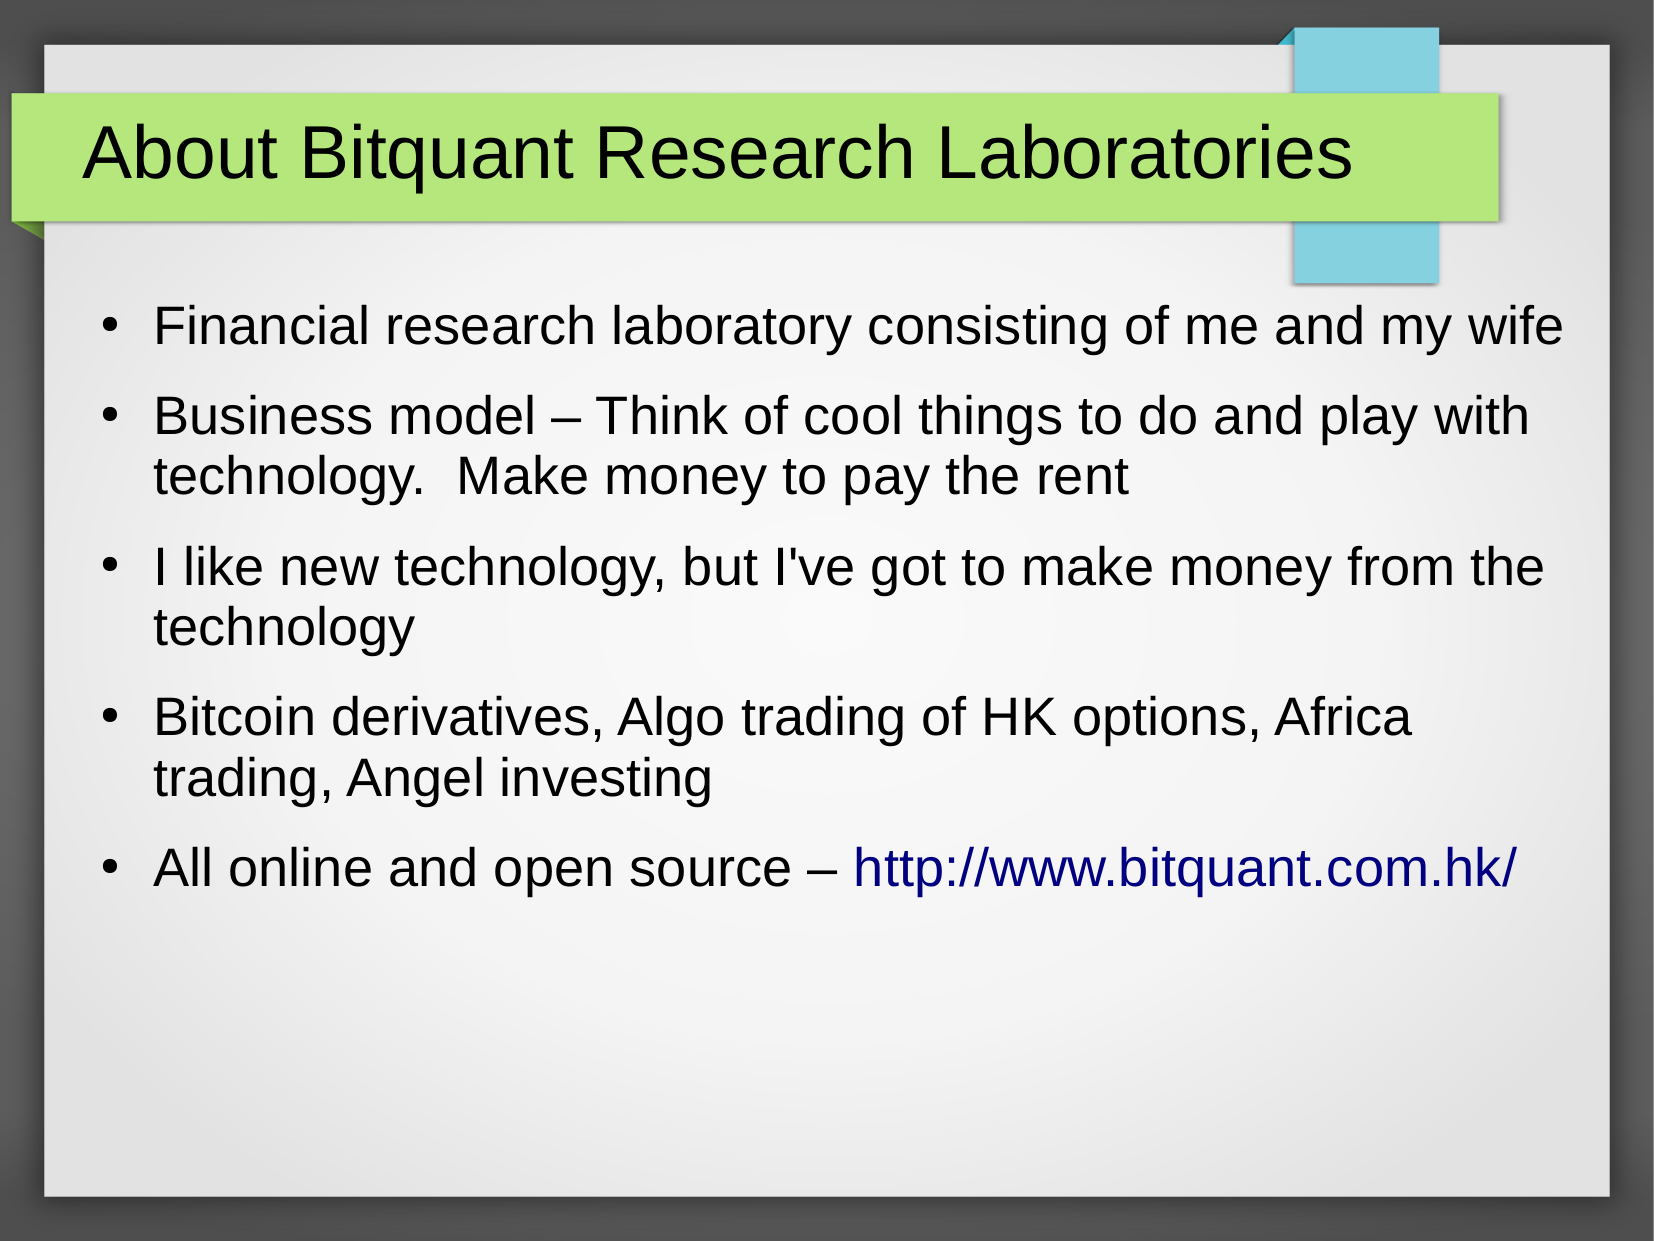

# About Bitquant Research Laboratories
Financial research laboratory consisting of me and my wife
Business model – Think of cool things to do and play with technology. Make money to pay the rent
I like new technology, but I've got to make money from the technology
Bitcoin derivatives, Algo trading of HK options, Africa trading, Angel investing
All online and open source – http://www.bitquant.com.hk/